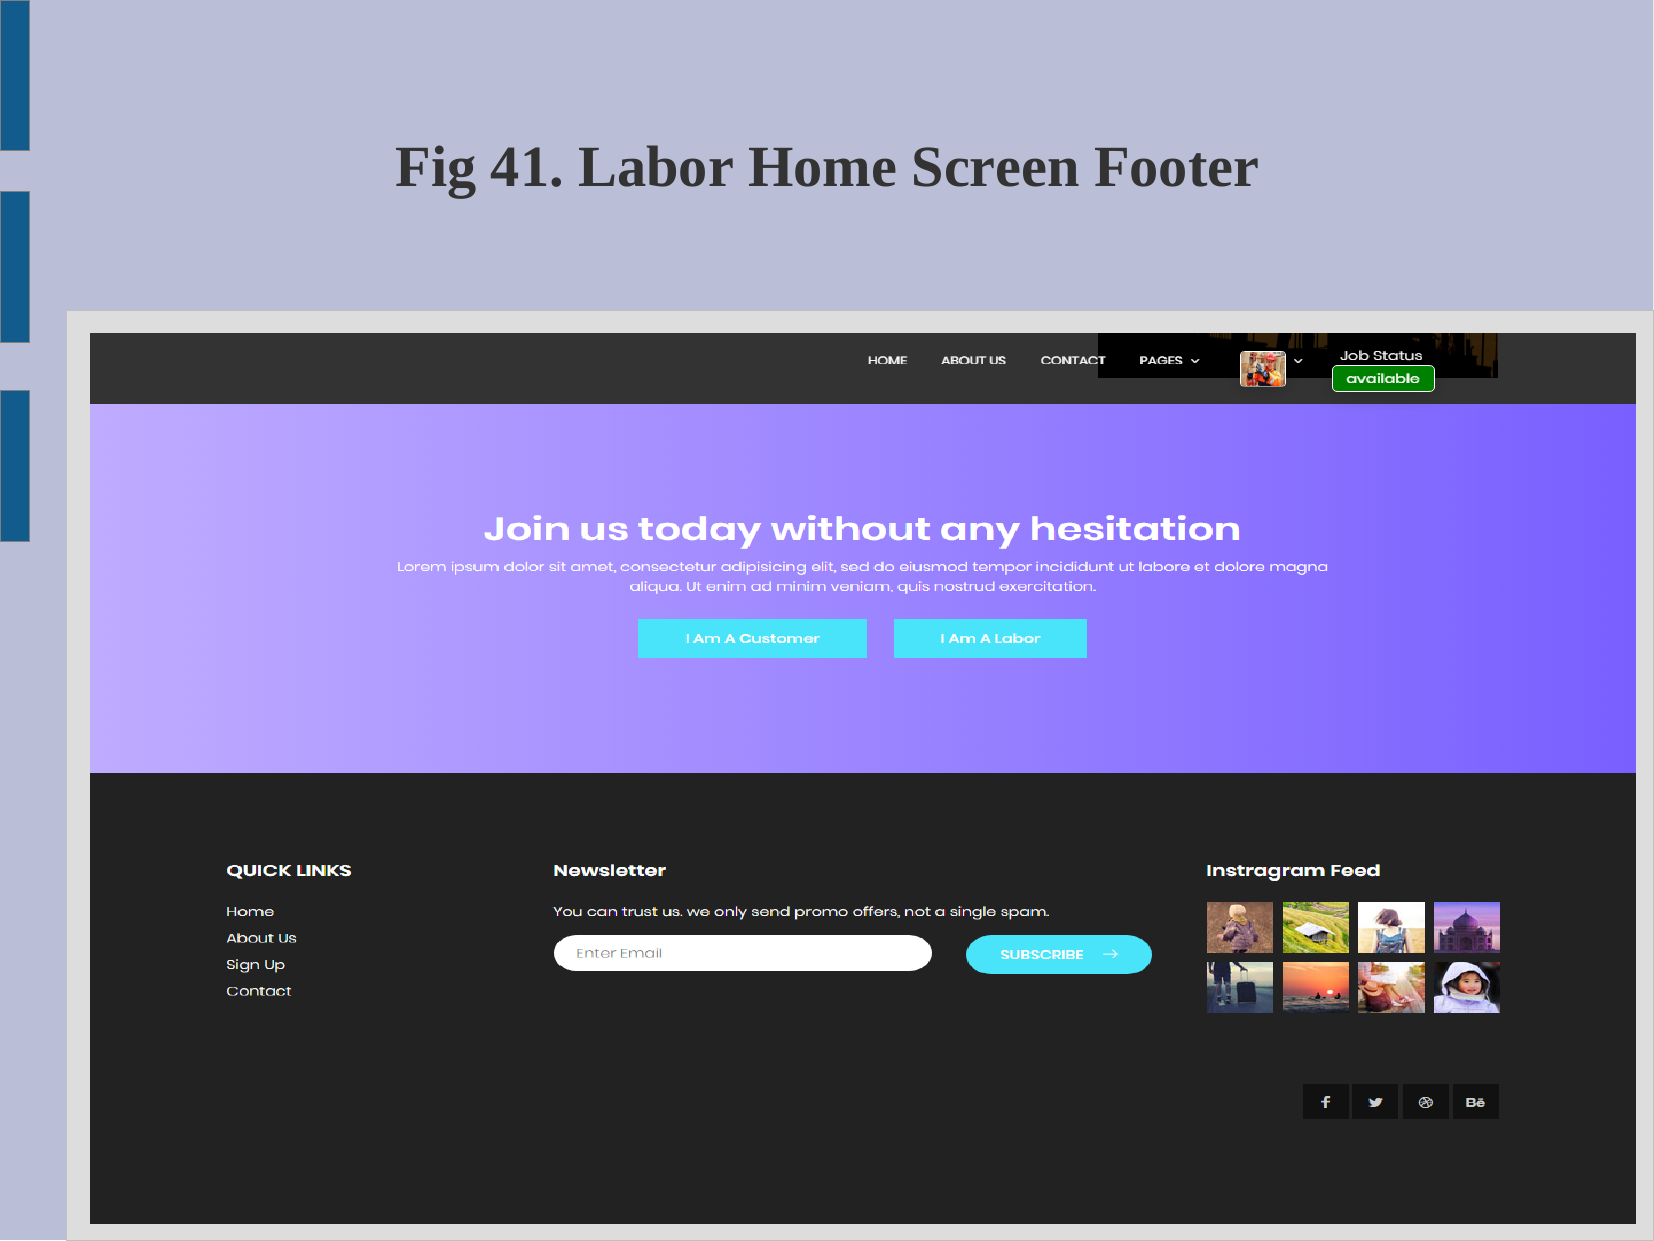

# Fig 41. Labor Home Screen Footer